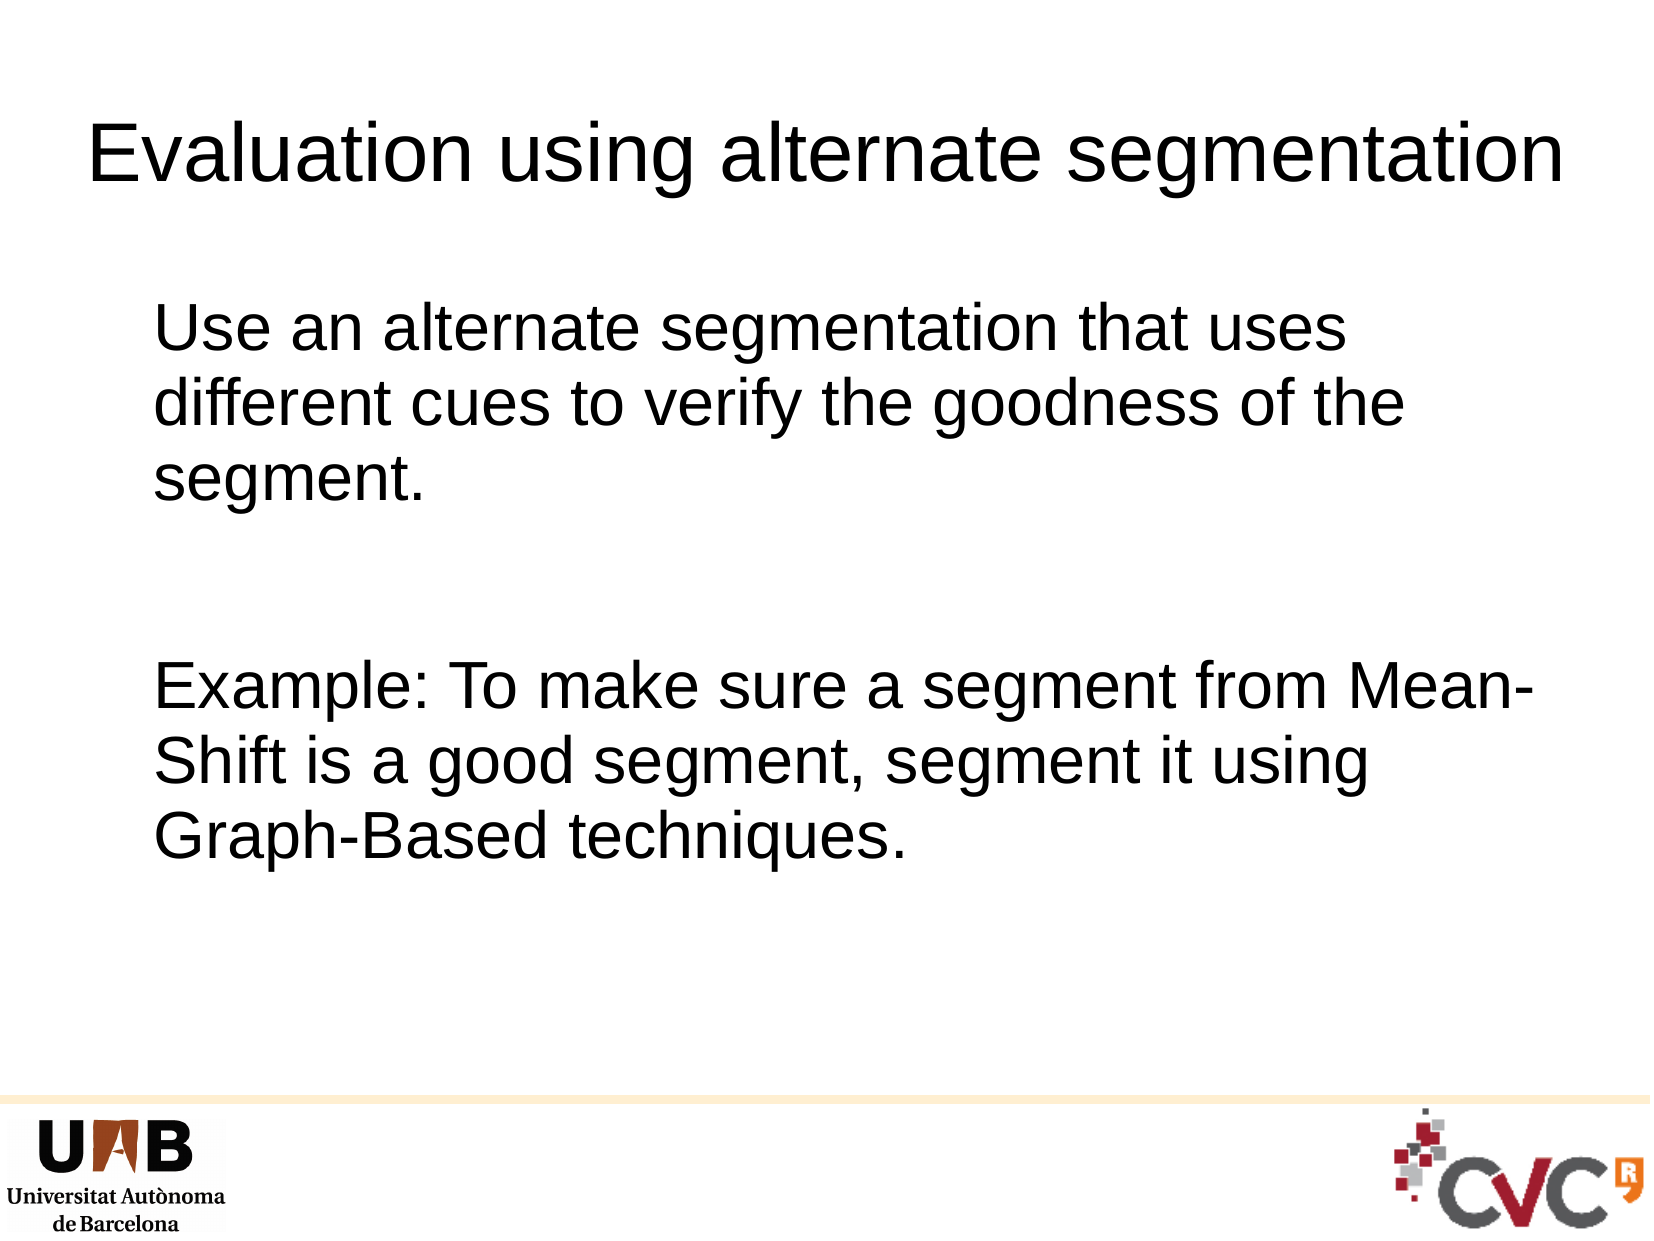

# Evaluation using alternate segmentation
Use an alternate segmentation that uses different cues to verify the goodness of the segment.
Example: To make sure a segment from Mean-Shift is a good segment, segment it using Graph-Based techniques.